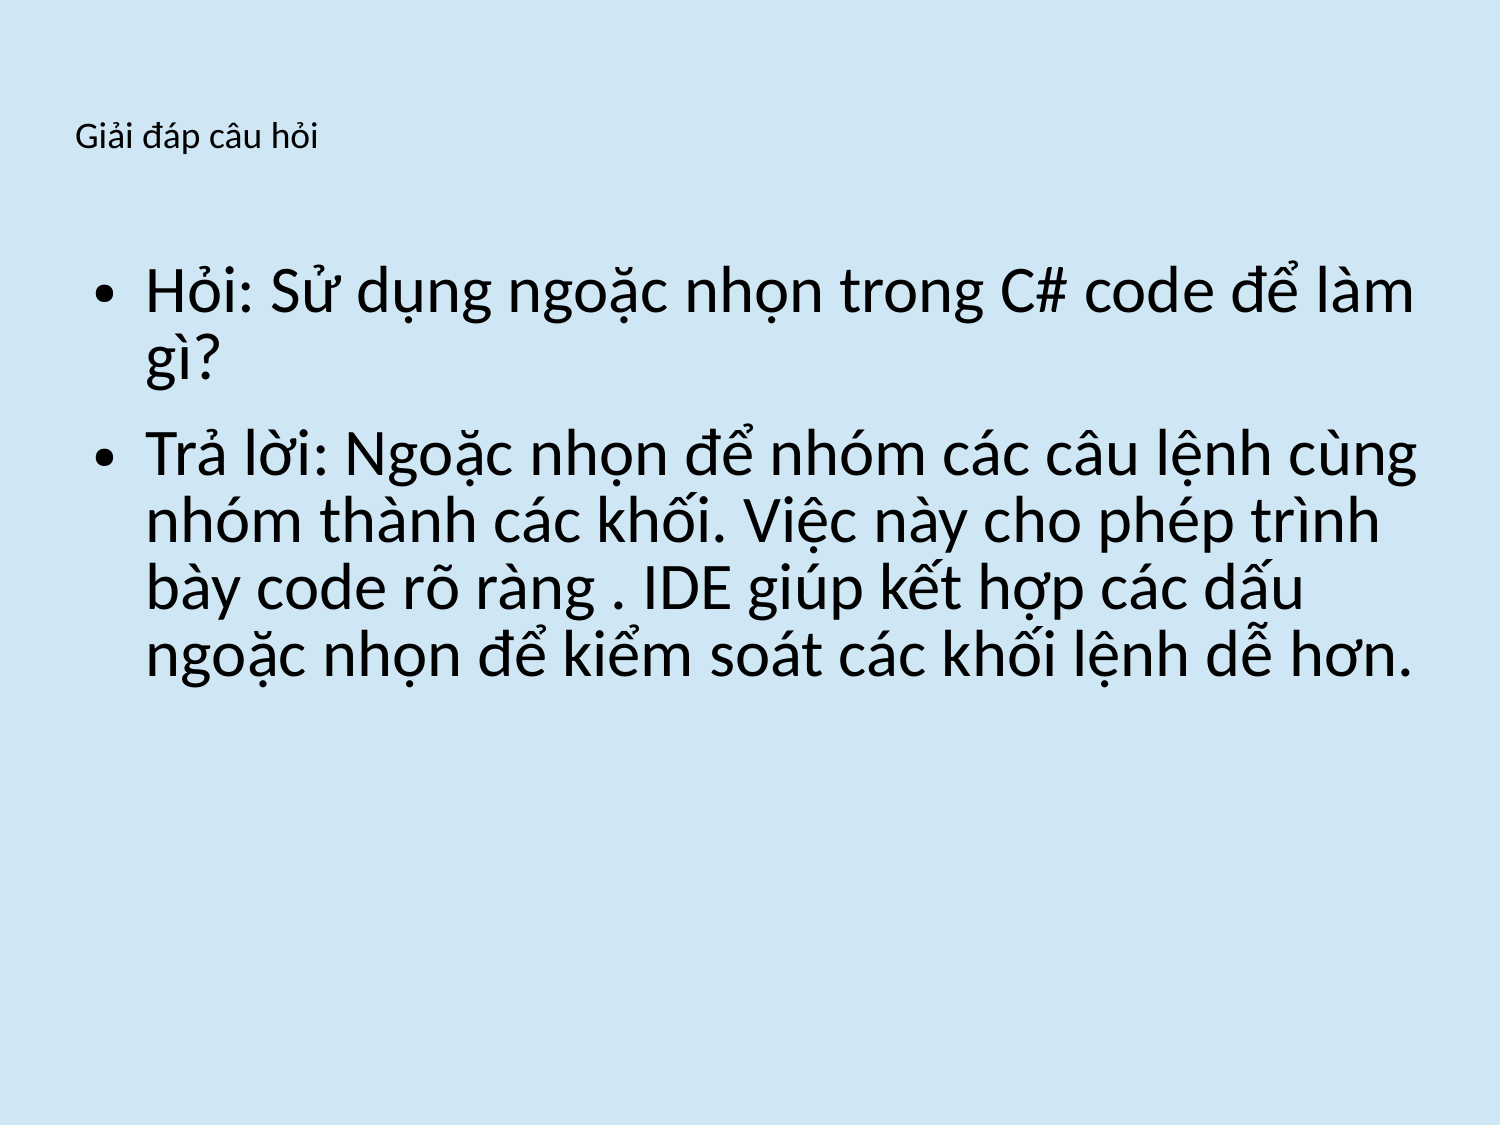

# Giải đáp câu hỏi
Hỏi: Sử dụng ngoặc nhọn trong C# code để làm gì?
Trả lời: Ngoặc nhọn để nhóm các câu lệnh cùng nhóm thành các khối. Việc này cho phép trình bày code rõ ràng . IDE giúp kết hợp các dấu ngoặc nhọn để kiểm soát các khối lệnh dễ hơn.